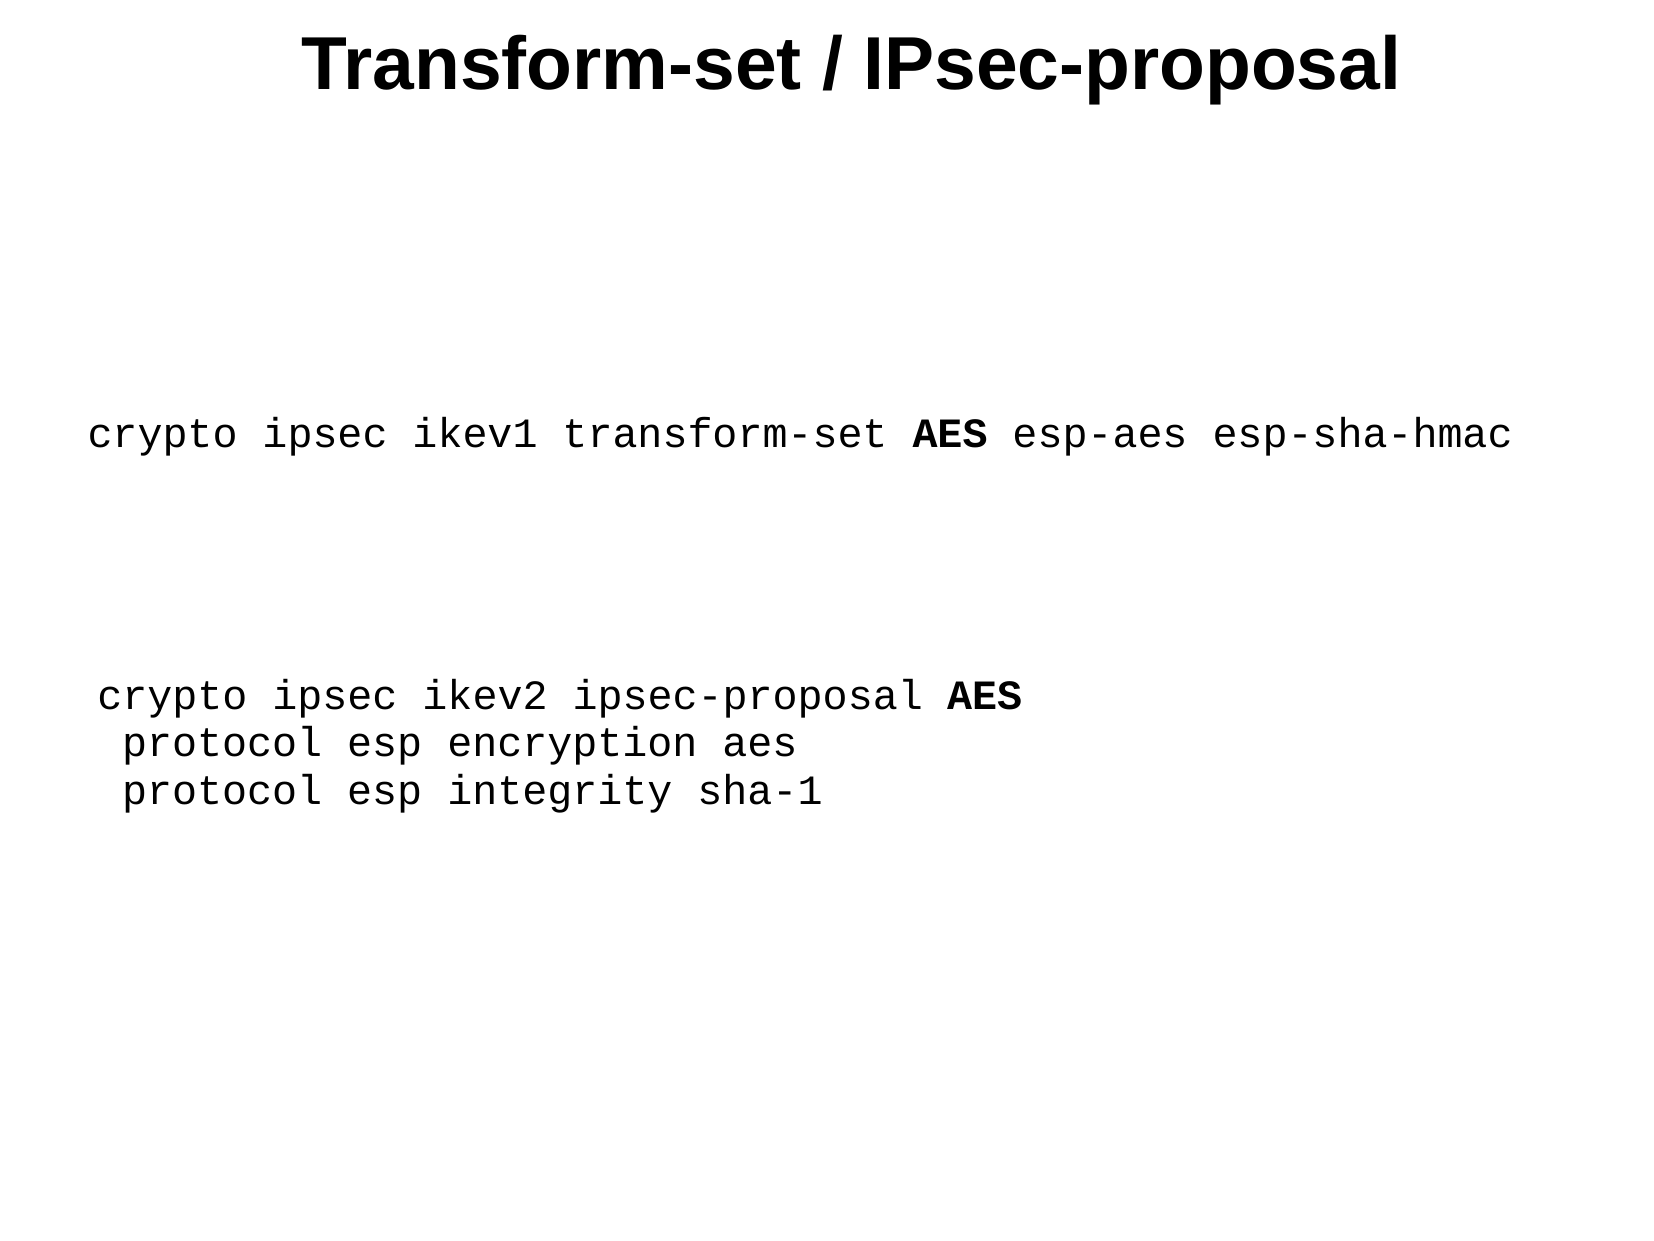

Transform-set / IPsec-proposal
# crypto ipsec ikev1 transform-set AES esp-aes esp-sha-hmac
crypto ipsec ikev2 ipsec-proposal AES
 protocol esp encryption aes
 protocol esp integrity sha-1